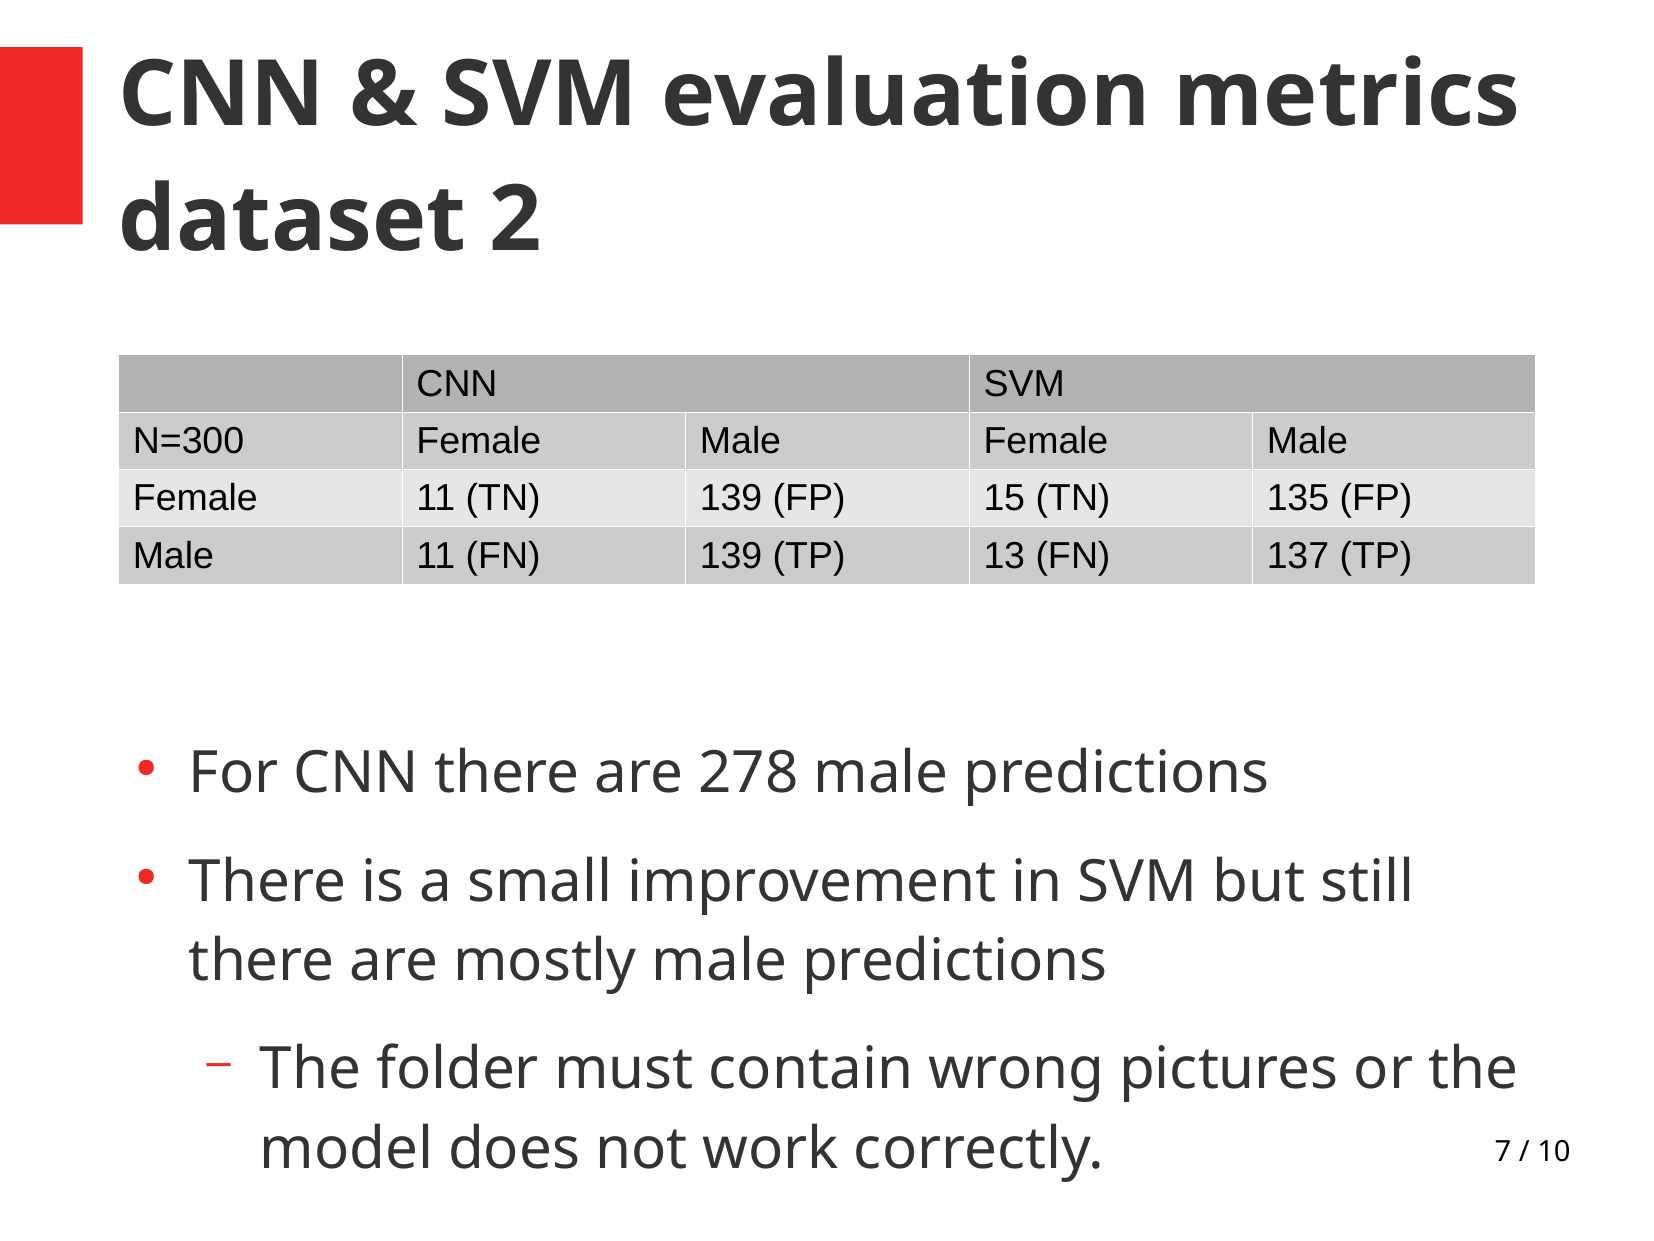

# CNN & SVM evaluation metrics dataset 2
| | CNN | | SVM | |
| --- | --- | --- | --- | --- |
| N=300 | Female | Male | Female | Male |
| Female | 11 (TN) | 139 (FP) | 15 (TN) | 135 (FP) |
| Male | 11 (FN) | 139 (TP) | 13 (FN) | 137 (TP) |
For CNN there are 278 male predictions
There is a small improvement in SVM but still there are mostly male predictions
The folder must contain wrong pictures or the model does not work correctly.
7